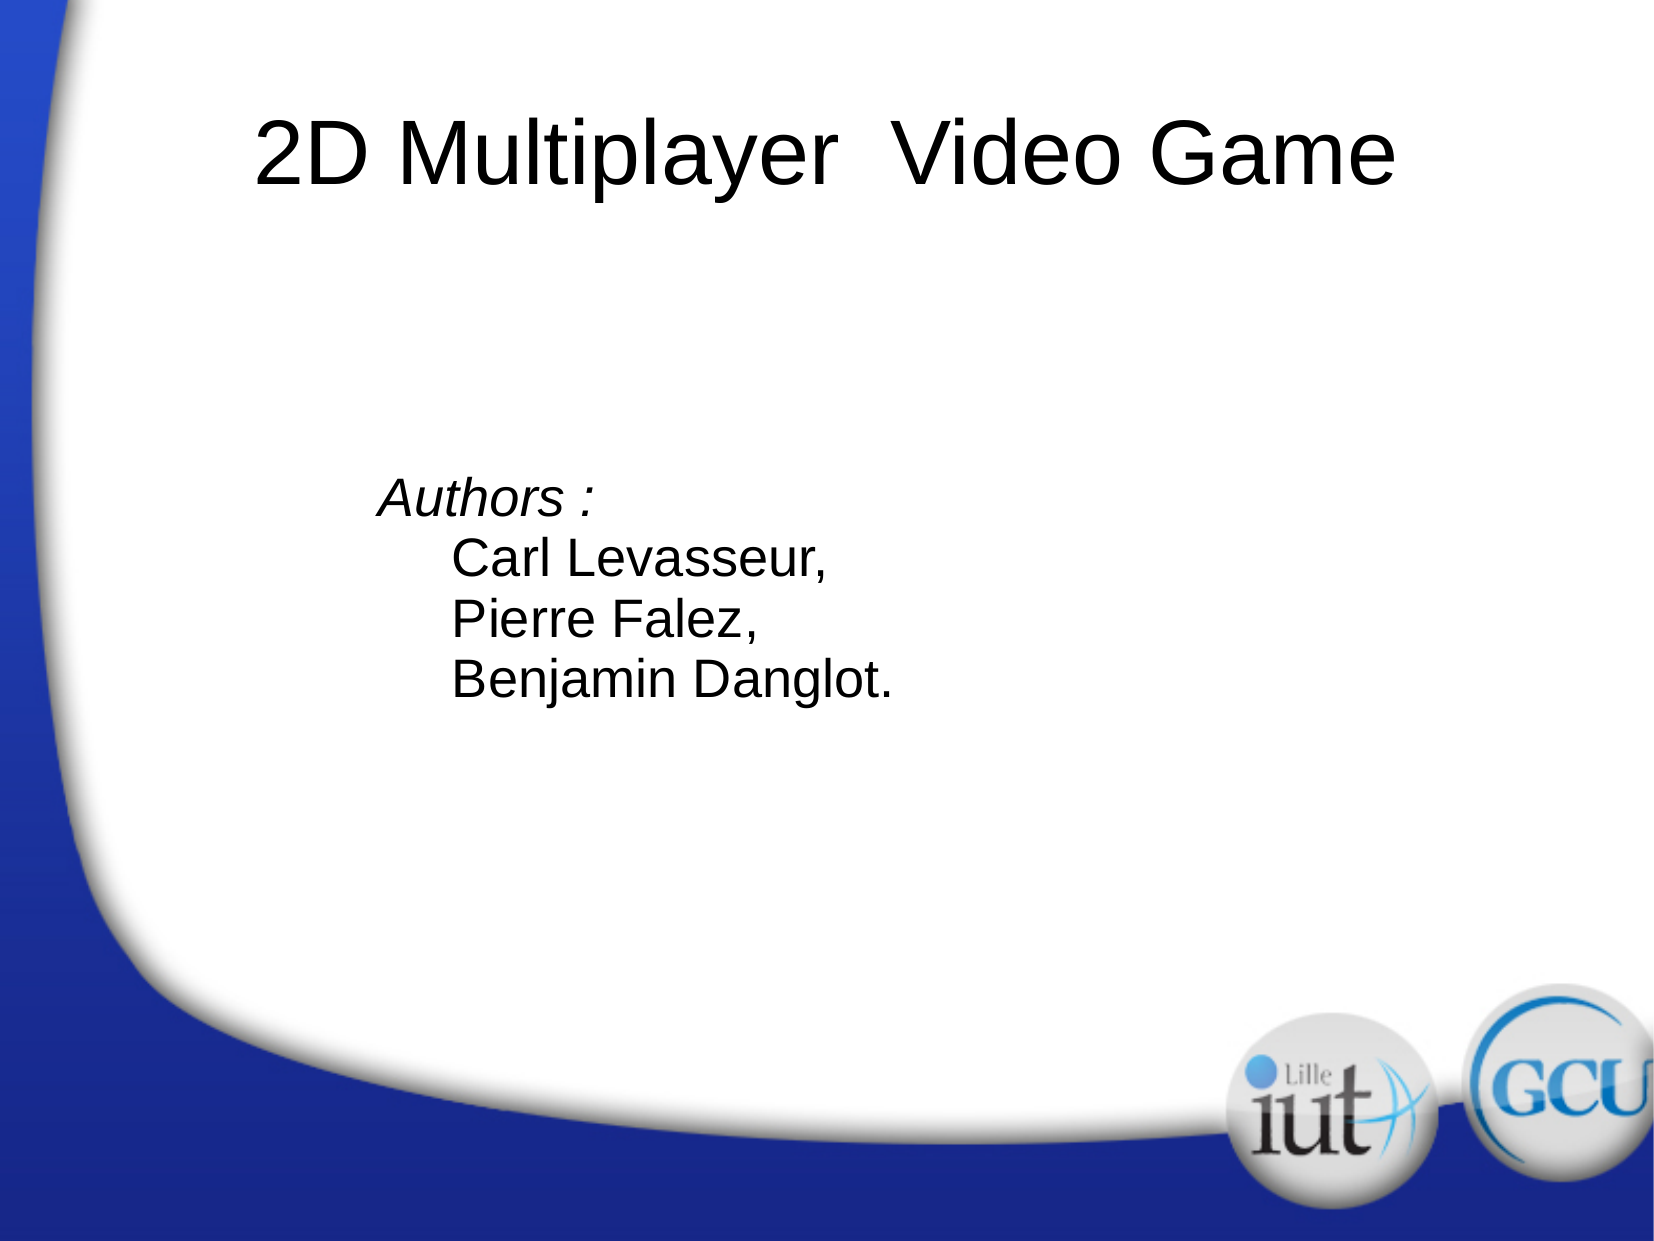

# 2D Multiplayer Video Game
				Authors :
					Carl Levasseur,
					Pierre Falez,
					Benjamin Danglot.